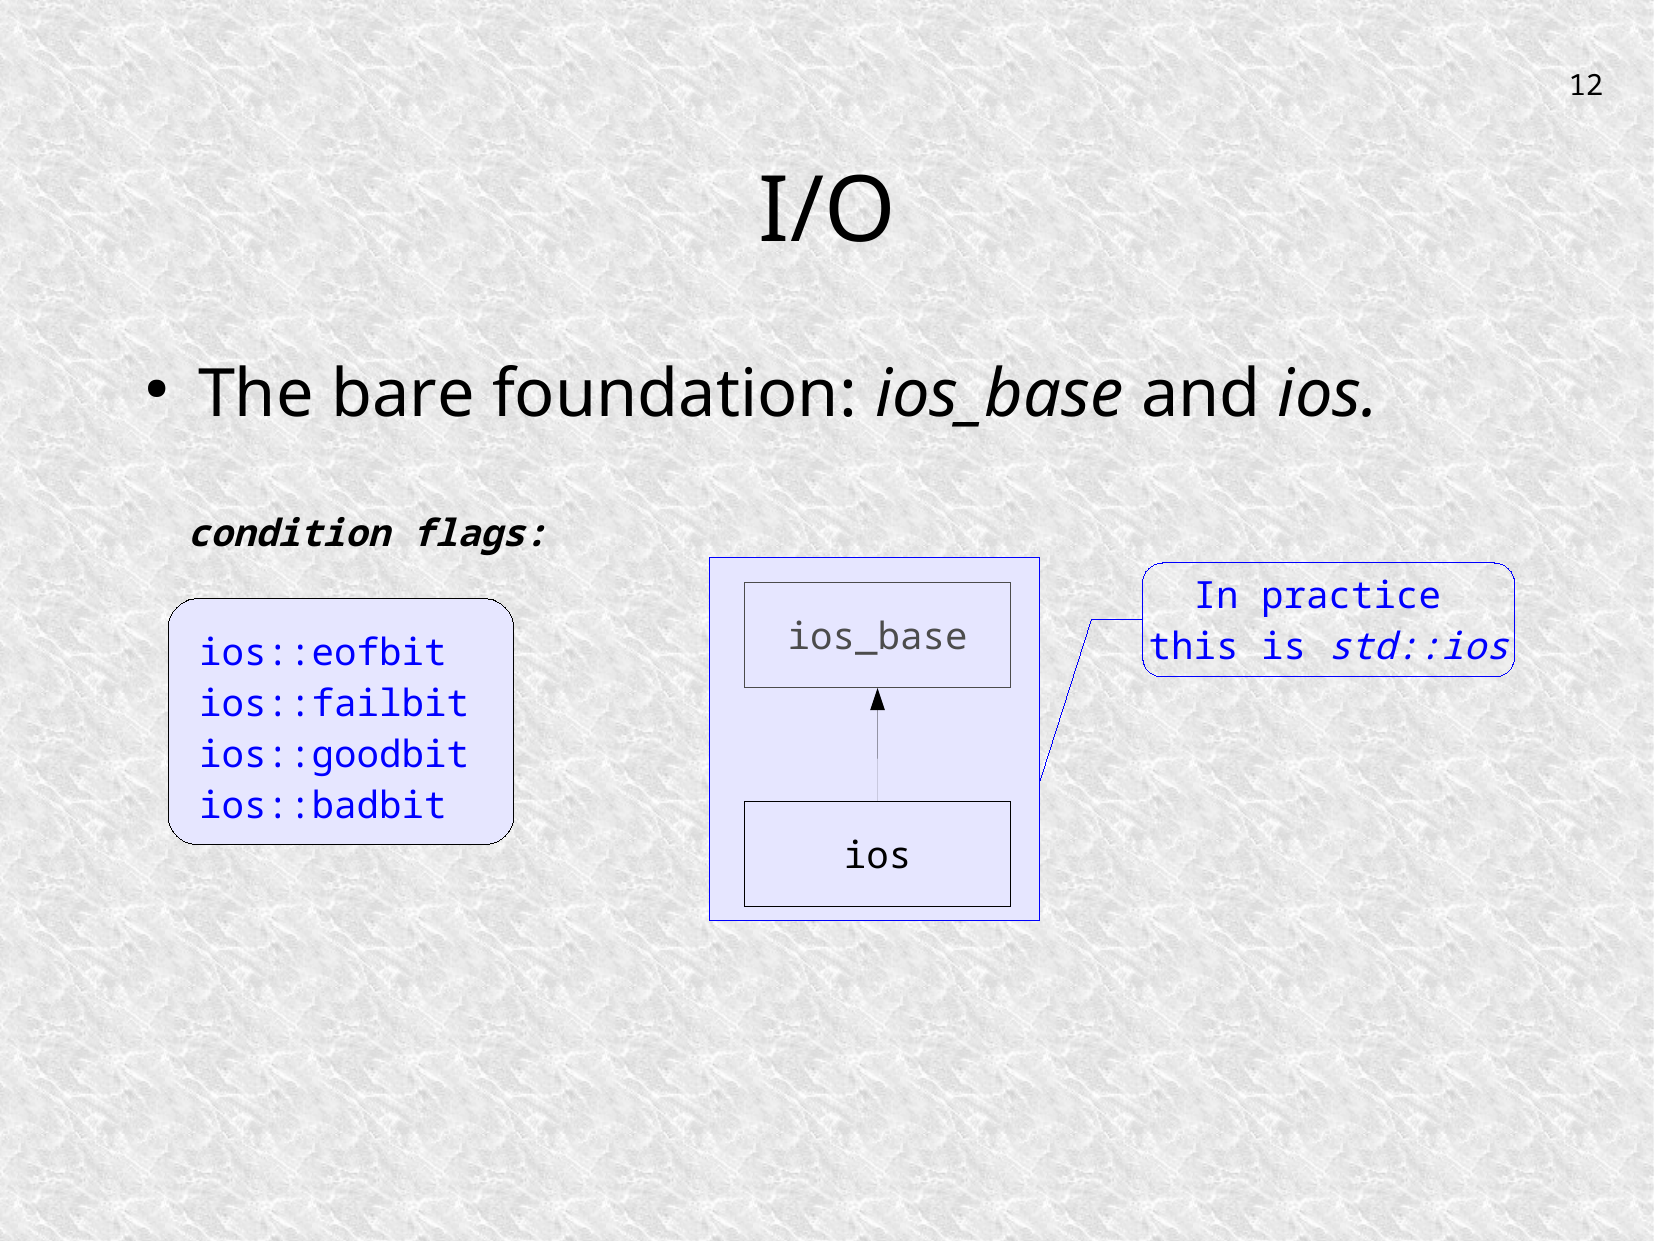

12
# I/O
The bare foundation: ios_base and ios.
condition flags:
ios_base
ios::eofbit
ios::failbit
ios::goodbit
ios::badbit
ios